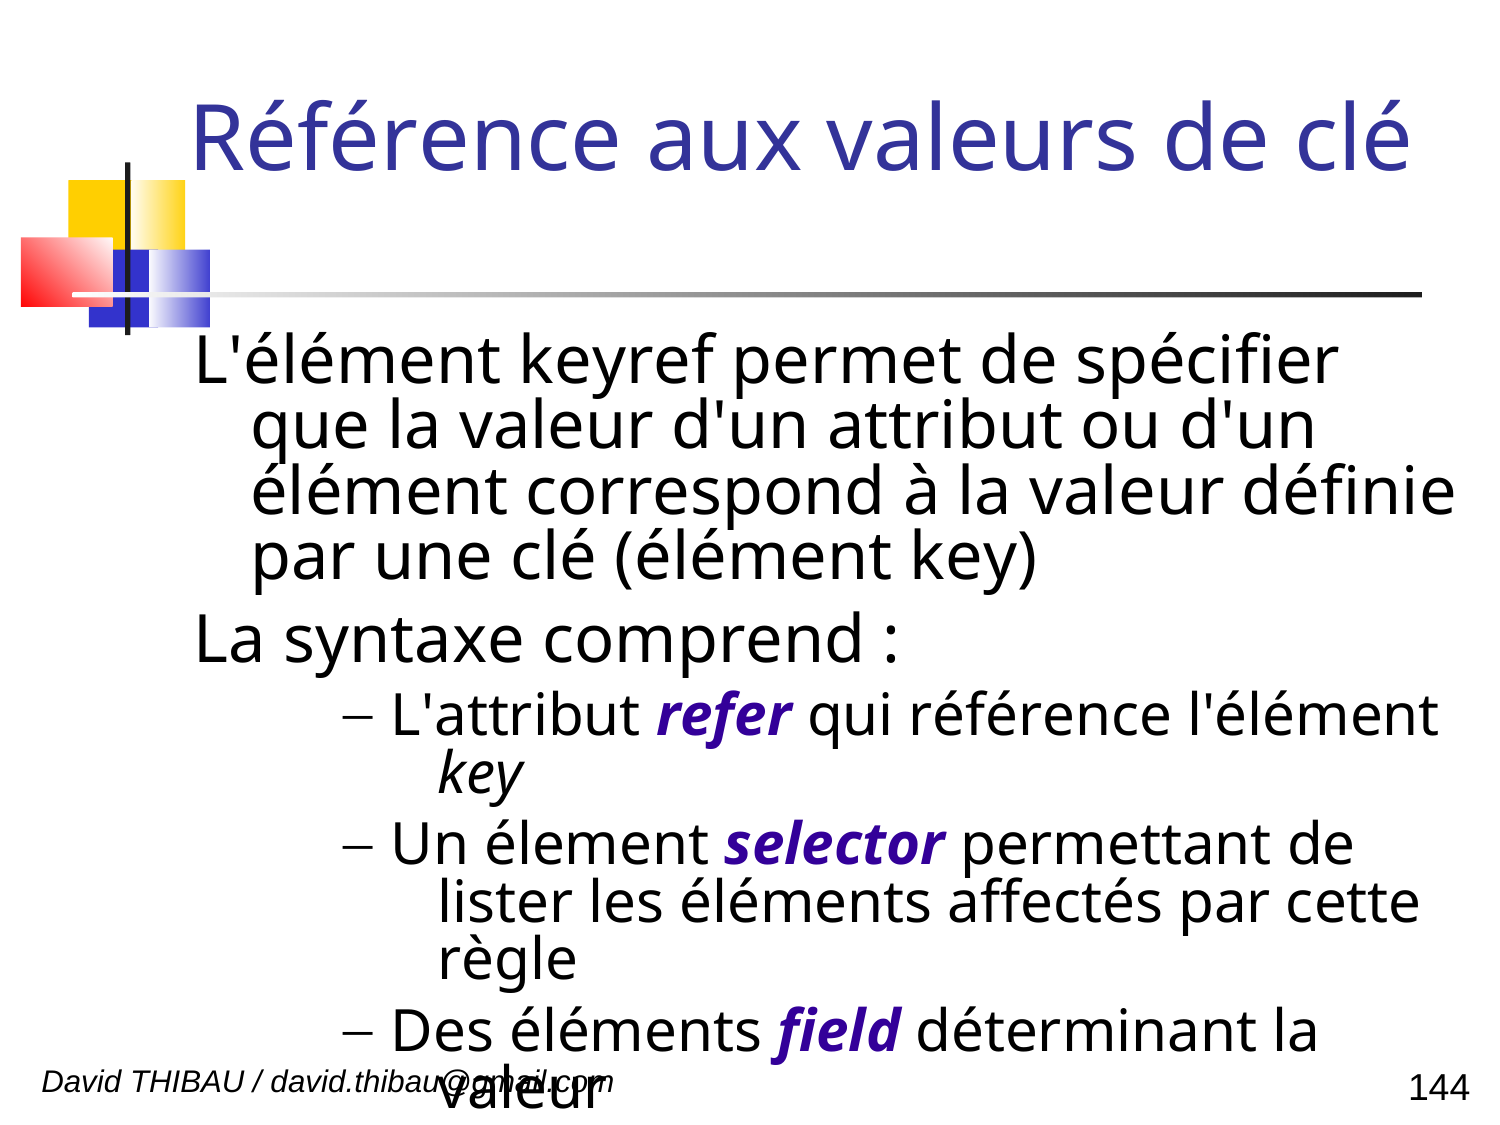

# Référence aux valeurs de clé
L'élément keyref permet de spécifier que la valeur d'un attribut ou d'un élément correspond à la valeur définie par une clé (élément key)
La syntaxe comprend :
L'attribut refer qui référence l'élément key
Un élement selector permettant de lister les éléments affectés par cette règle
Des éléments field déterminant la valeur